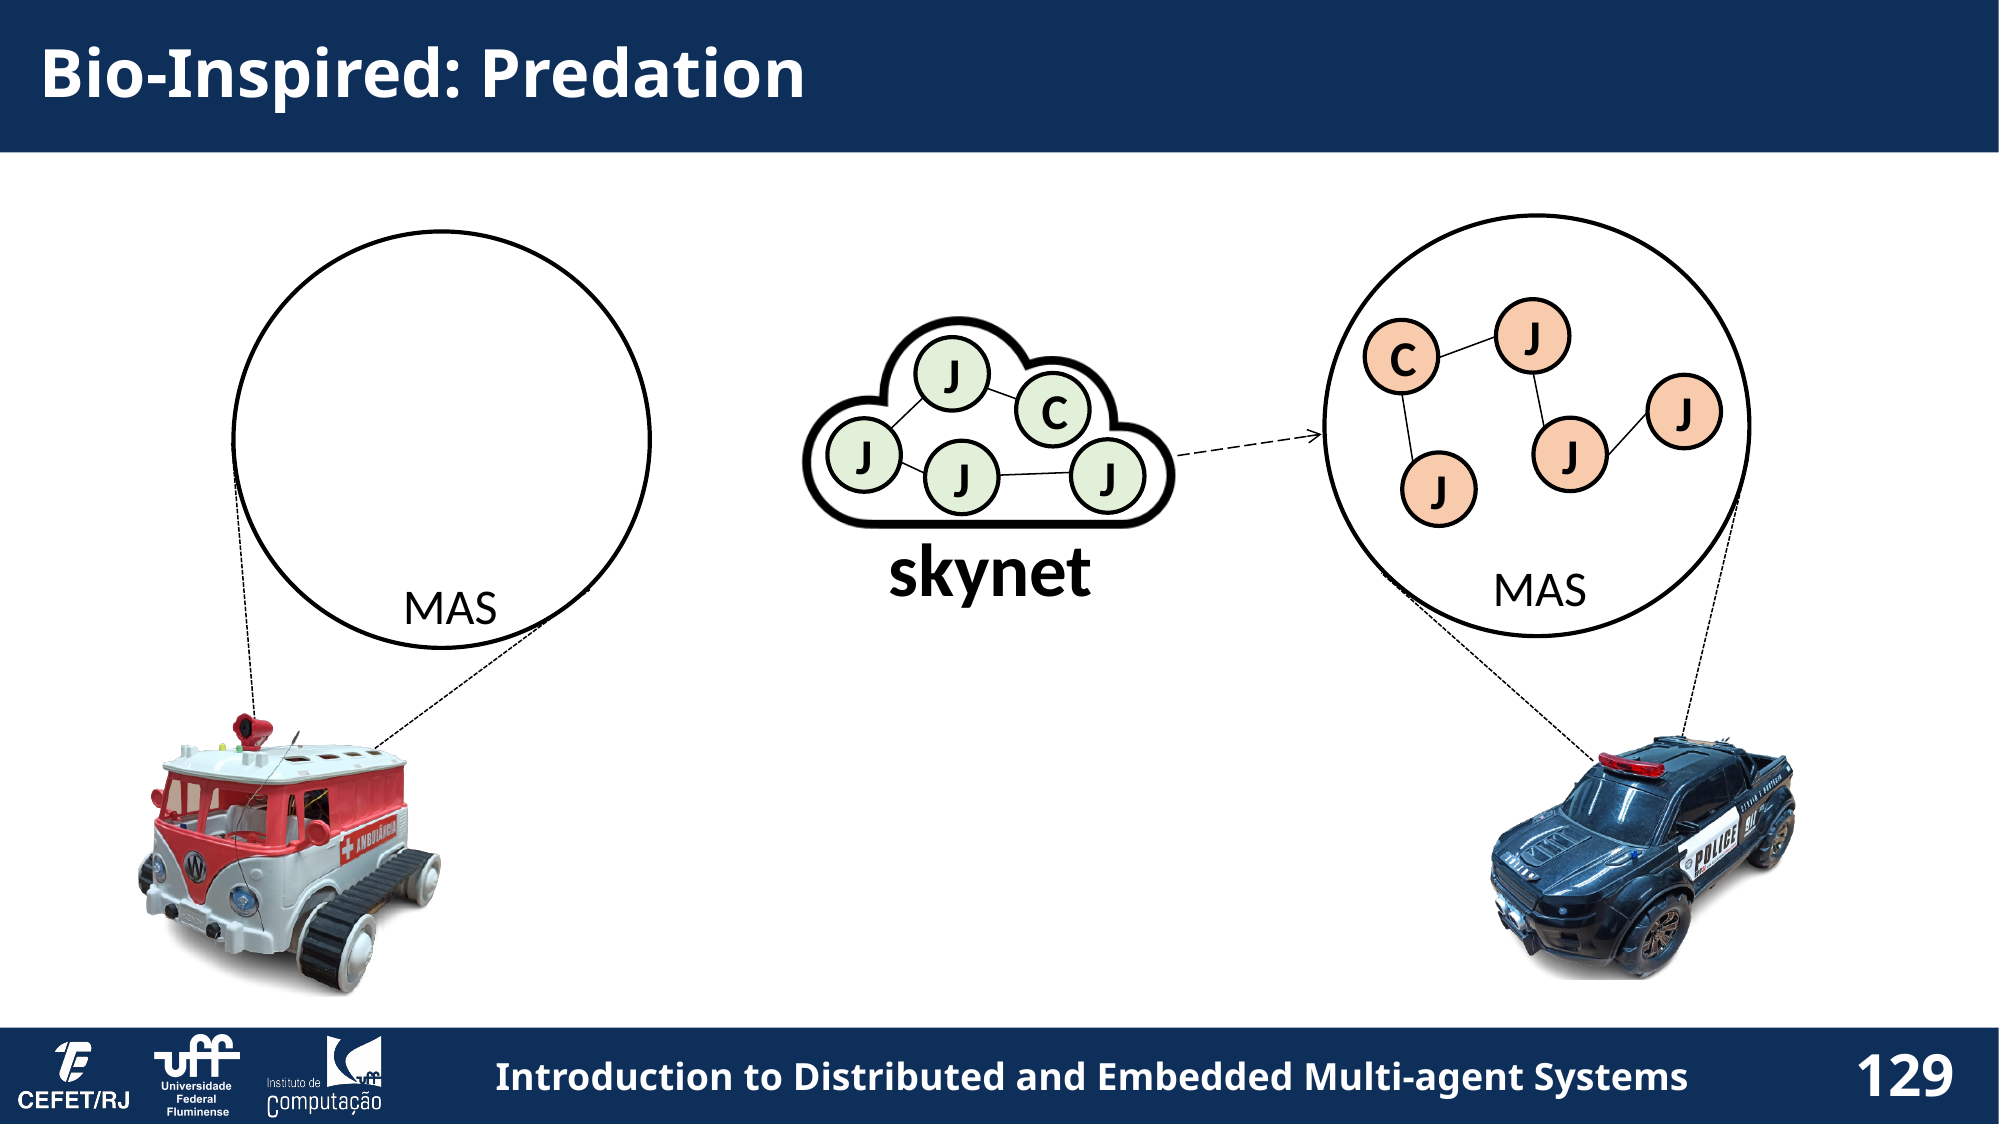

Bio-Inspired: Predation
J
C
J
C
J
J
J
J
J
J
skynet
MAS
MAS